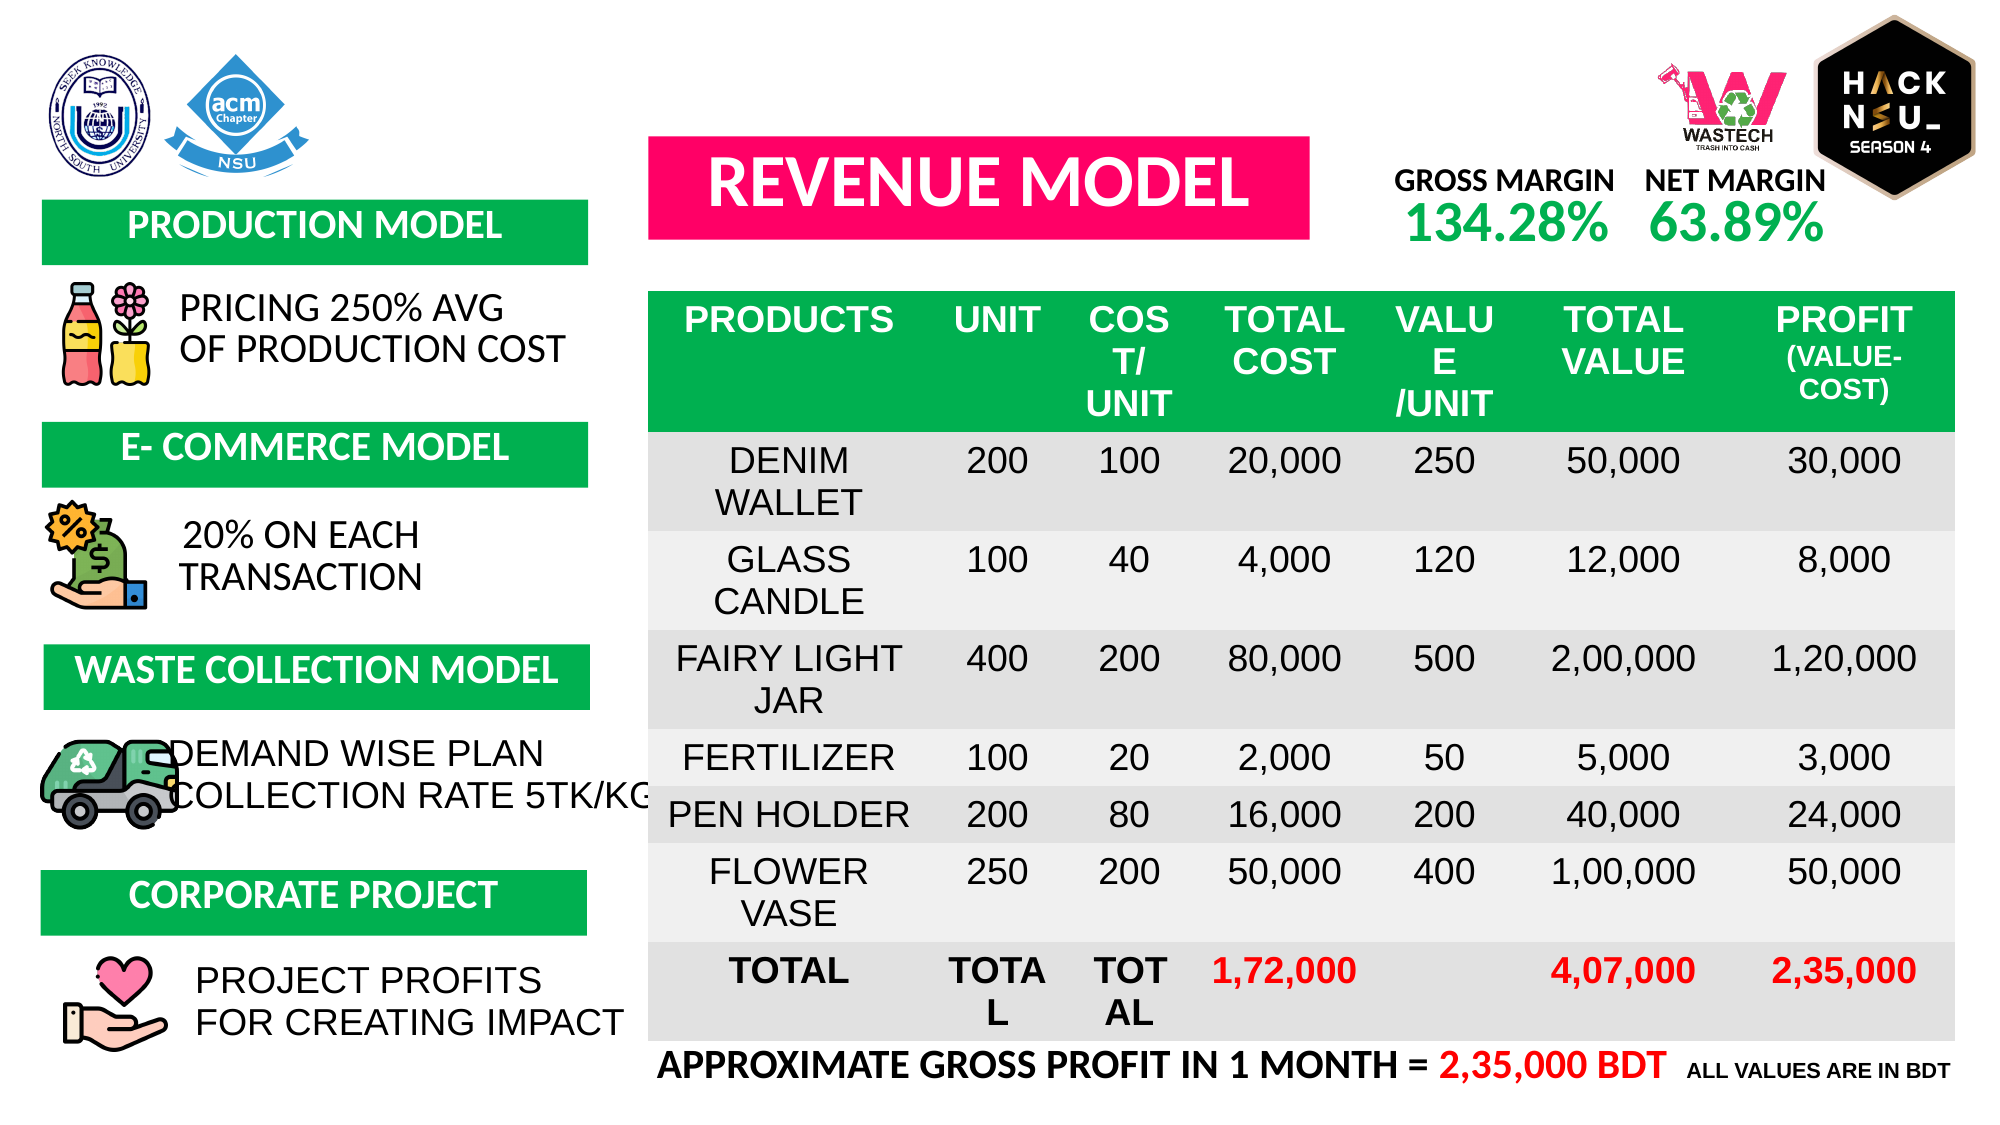

REVENUE MODEL
GROSS MARGIN
134.28%
NET MARGIN
63.89%
PRODUCTION MODEL
PRICING 250% AVG
OF PRODUCTION COST
| PRODUCTS | UNIT | COST/ UNIT | TOTAL COST | VALUE /UNIT | TOTAL VALUE | PROFIT (VALUE-COST) |
| --- | --- | --- | --- | --- | --- | --- |
| DENIM WALLET | 200 | 100 | 20,000 | 250 | 50,000 | 30,000 |
| GLASS CANDLE | 100 | 40 | 4,000 | 120 | 12,000 | 8,000 |
| FAIRY LIGHT JAR | 400 | 200 | 80,000 | 500 | 2,00,000 | 1,20,000 |
| FERTILIZER | 100 | 20 | 2,000 | 50 | 5,000 | 3,000 |
| PEN HOLDER | 200 | 80 | 16,000 | 200 | 40,000 | 24,000 |
| FLOWER VASE | 250 | 200 | 50,000 | 400 | 1,00,000 | 50,000 |
| TOTAL | TOTAL | TOTAL | 1,72,000 | | 4,07,000 | 2,35,000 |
E- COMMERCE MODEL
20% ON EACH
TRANSACTION
WASTE COLLECTION MODEL
DEMAND WISE PLAN
COLLECTION RATE 5TK/KG
CORPORATE PROJECT
PROJECT PROFITS
FOR CREATING IMPACT
APPROXIMATE GROSS PROFIT IN 1 MONTH = 2,35,000 BDT
ALL VALUES ARE IN BDT